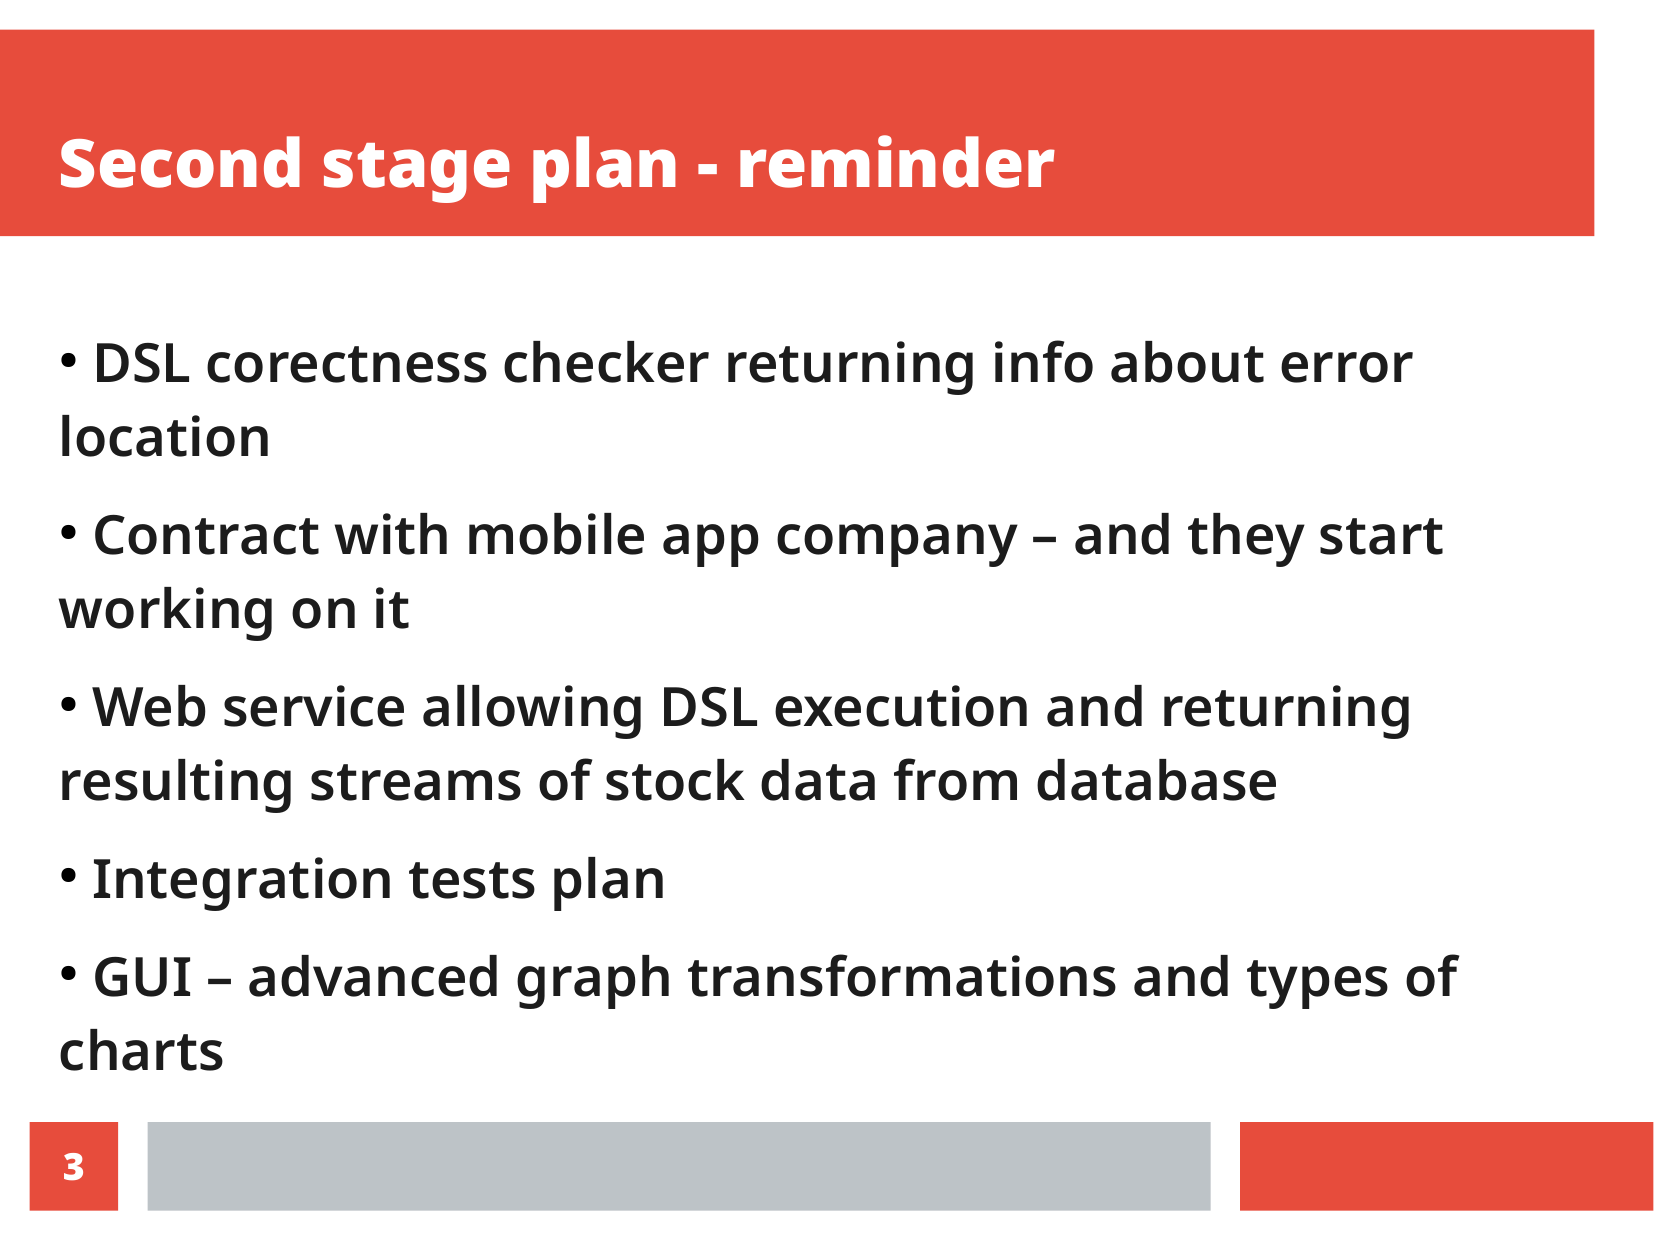

# Second stage plan - reminder
 DSL corectness checker returning info about error location
 Contract with mobile app company – and they start working on it
 Web service allowing DSL execution and returning resulting streams of stock data from database
 Integration tests plan
 GUI – advanced graph transformations and types of charts
3